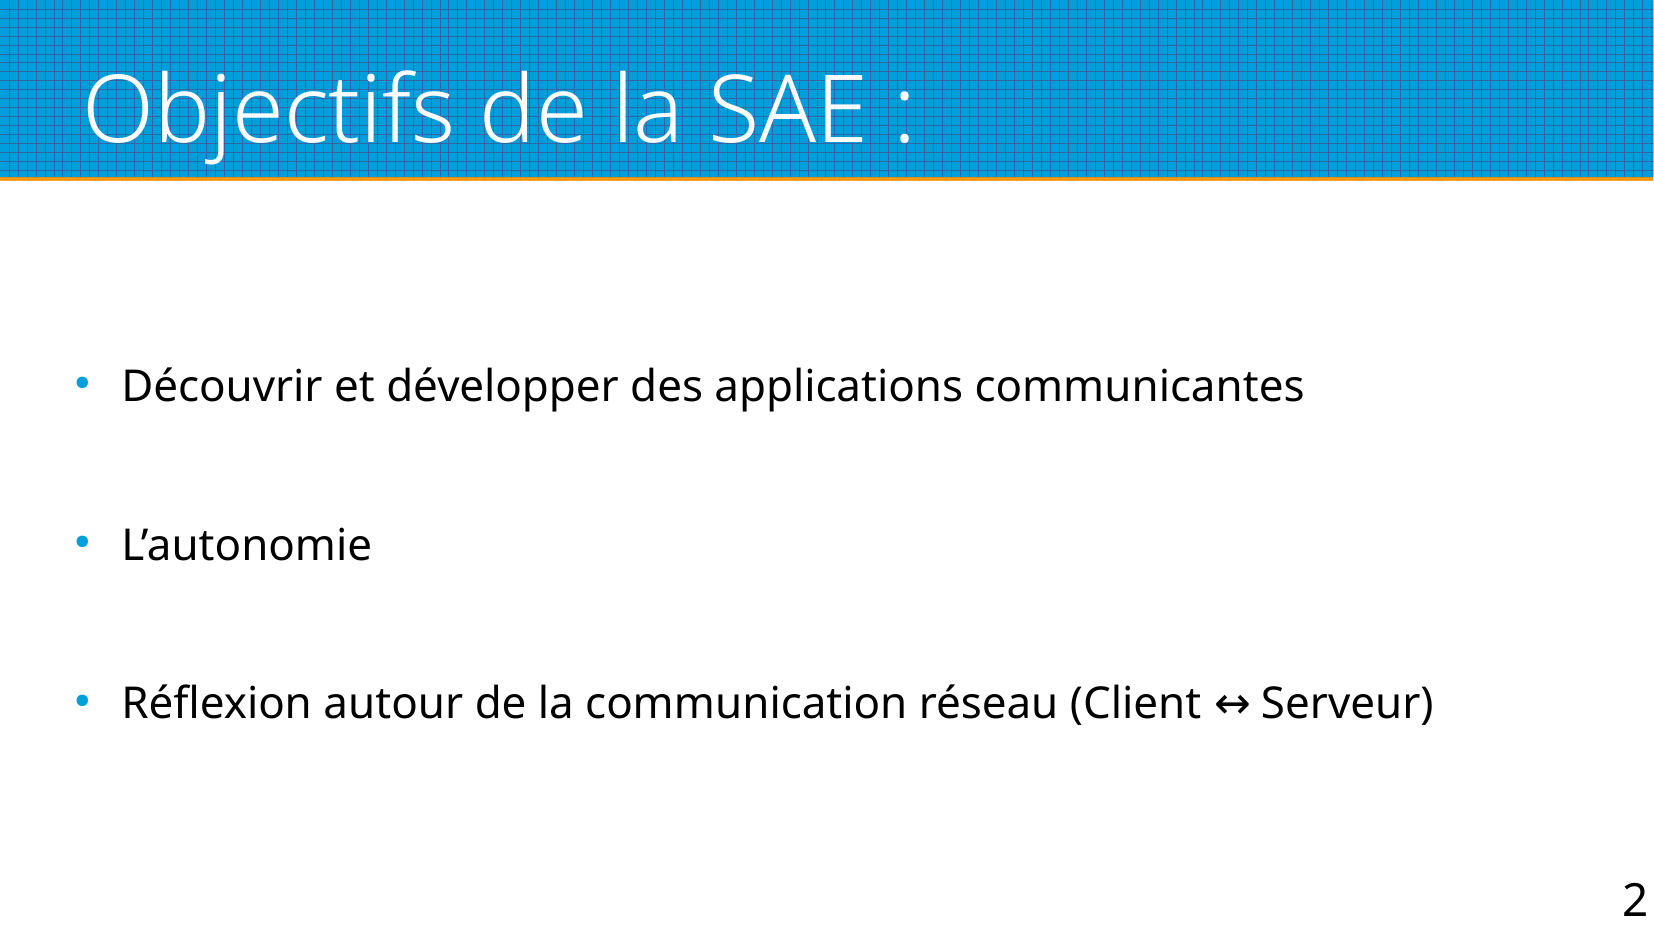

# Objectifs de la SAE :
Découvrir et développer des applications communicantes
L’autonomie
Réflexion autour de la communication réseau (Client ↔ Serveur)
2